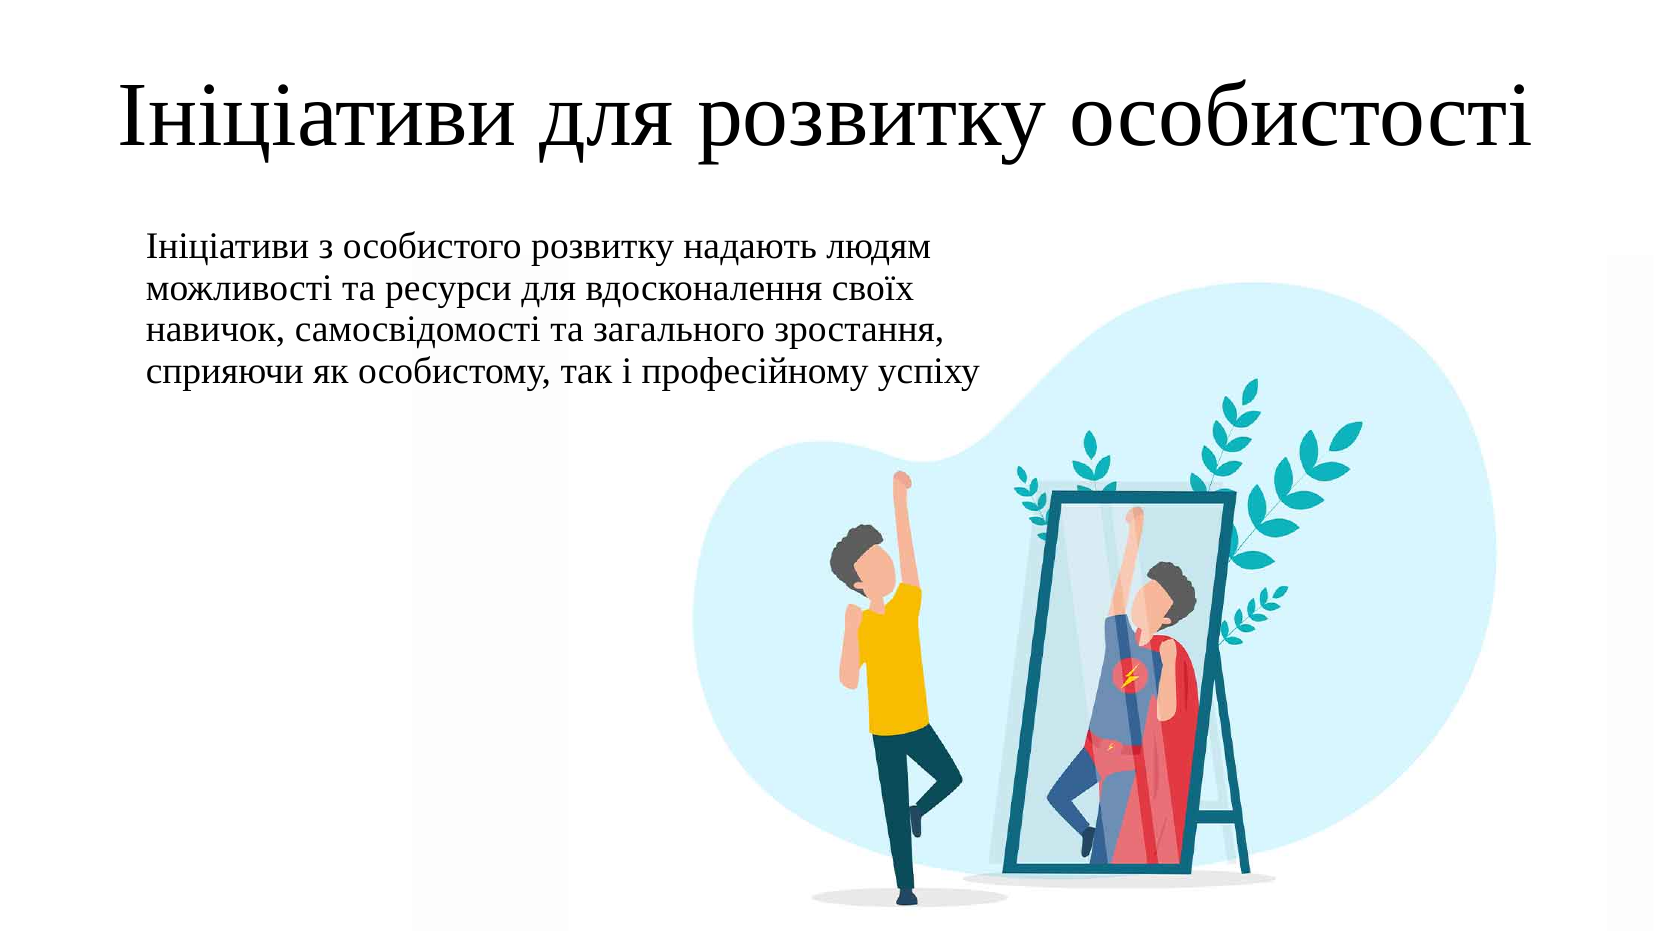

# Ініціативи для розвитку особистості
Ініціативи з особистого розвитку надають людям можливості та ресурси для вдосконалення своїх навичок, самосвідомості та загального зростання, сприяючи як особистому, так і професійному успіху